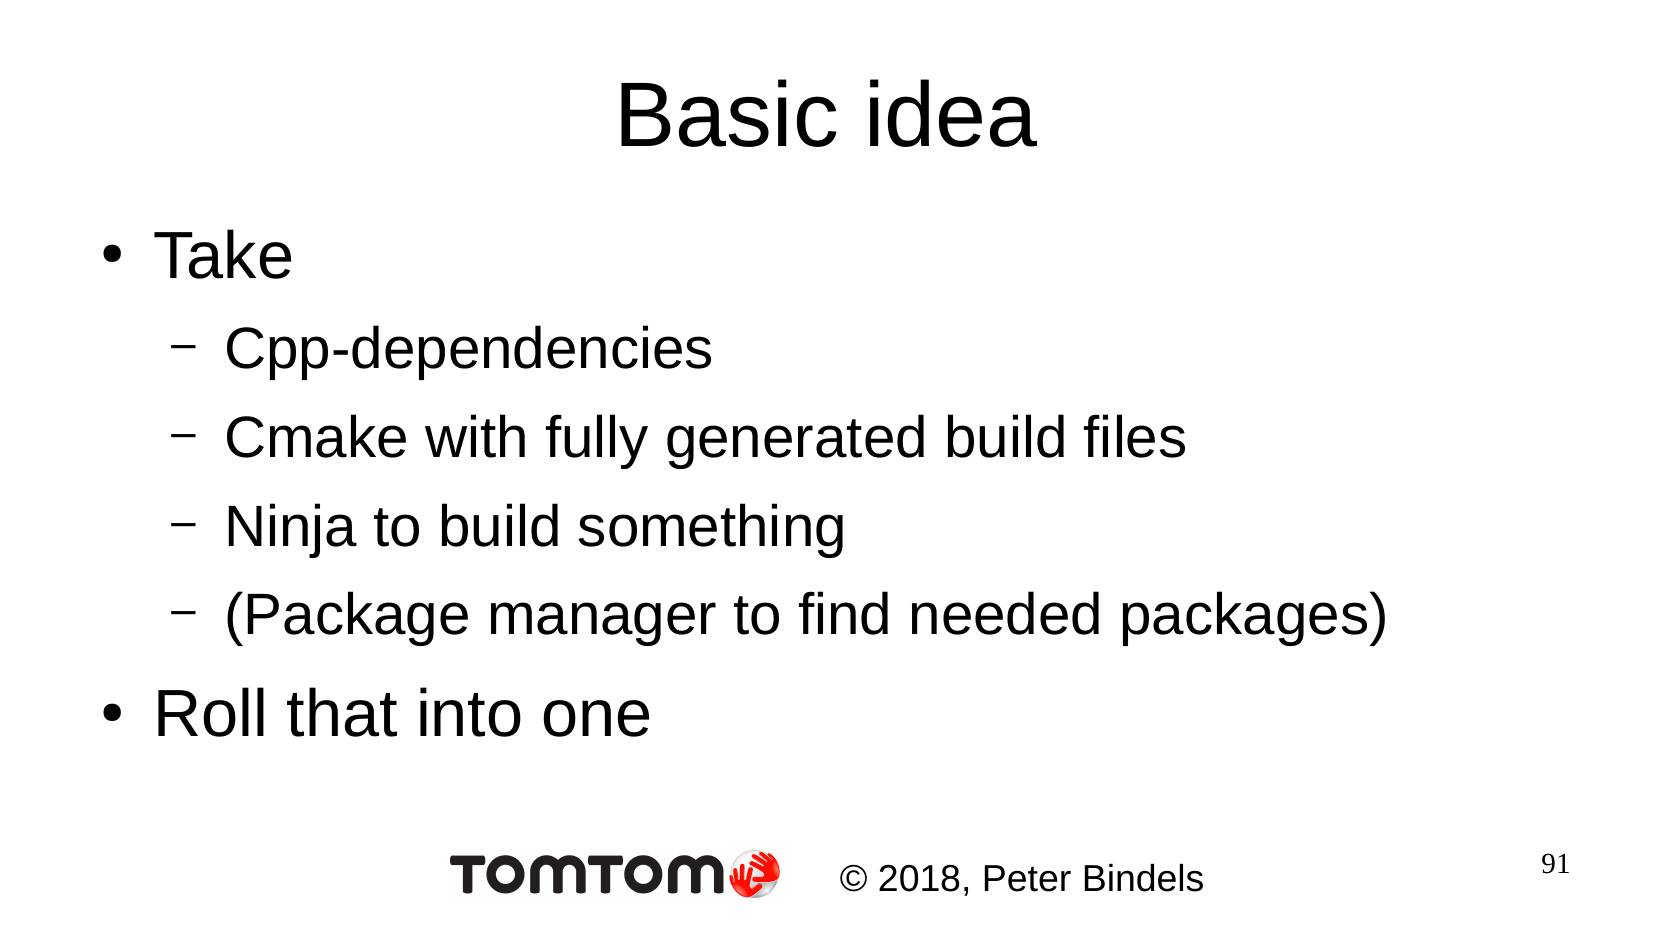

# Basic idea
Take
Cpp-dependencies
Cmake with fully generated build files
Ninja to build something
(Package manager to find needed packages)
Roll that into one
91